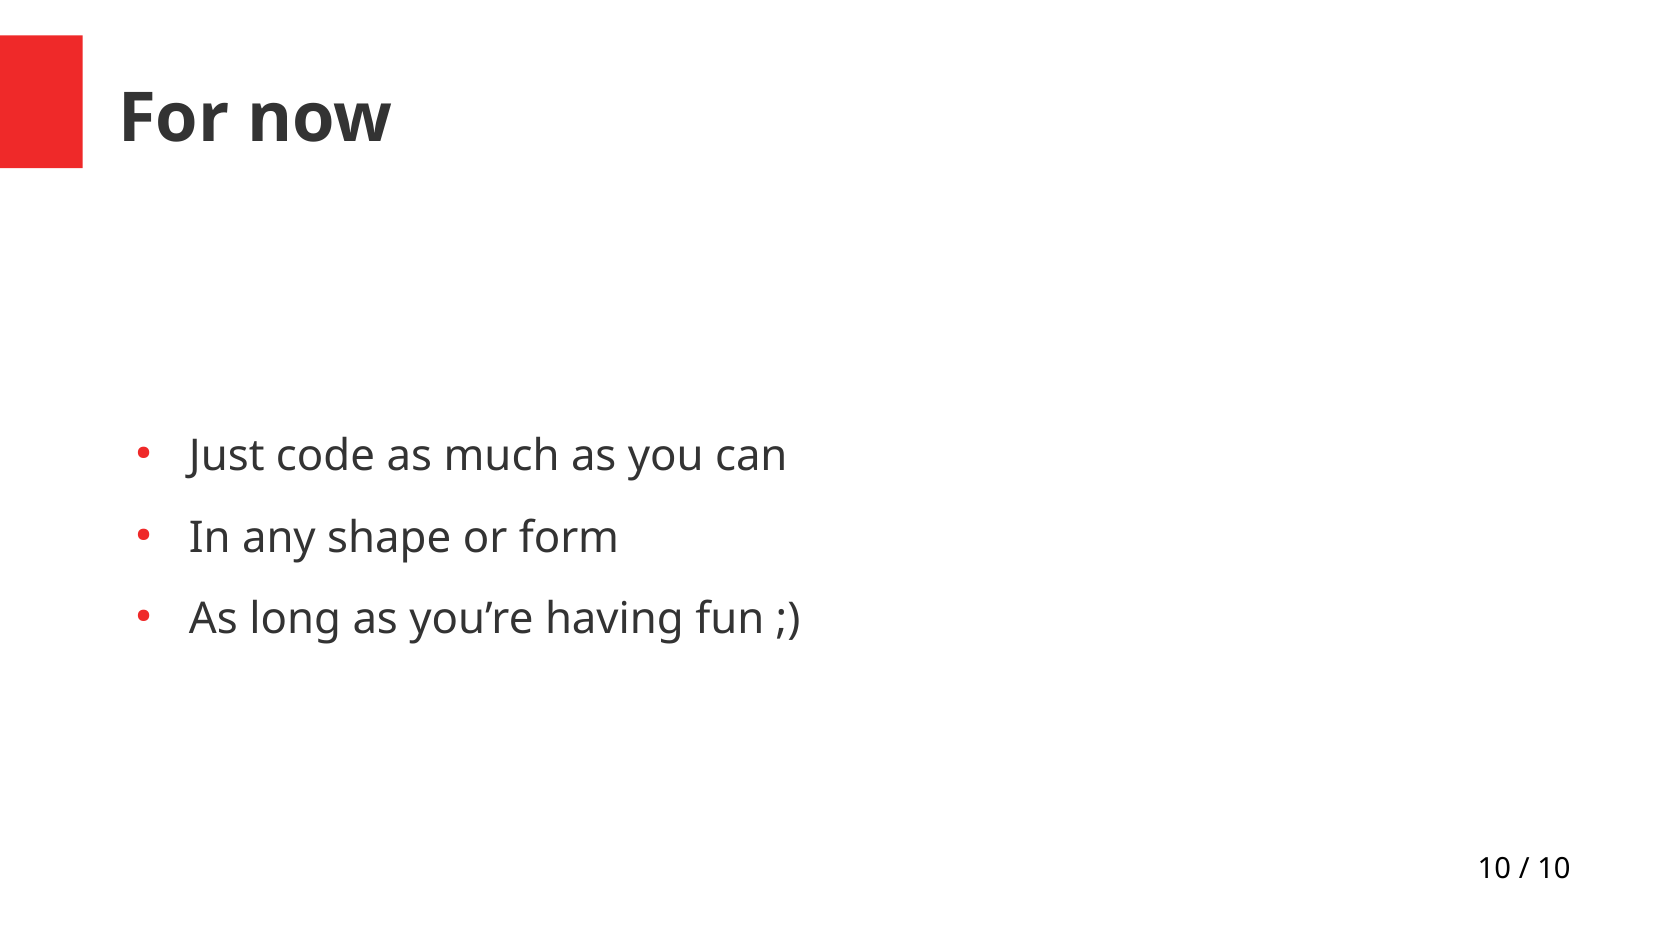

# For now
Just code as much as you can
In any shape or form
As long as you’re having fun ;)
10